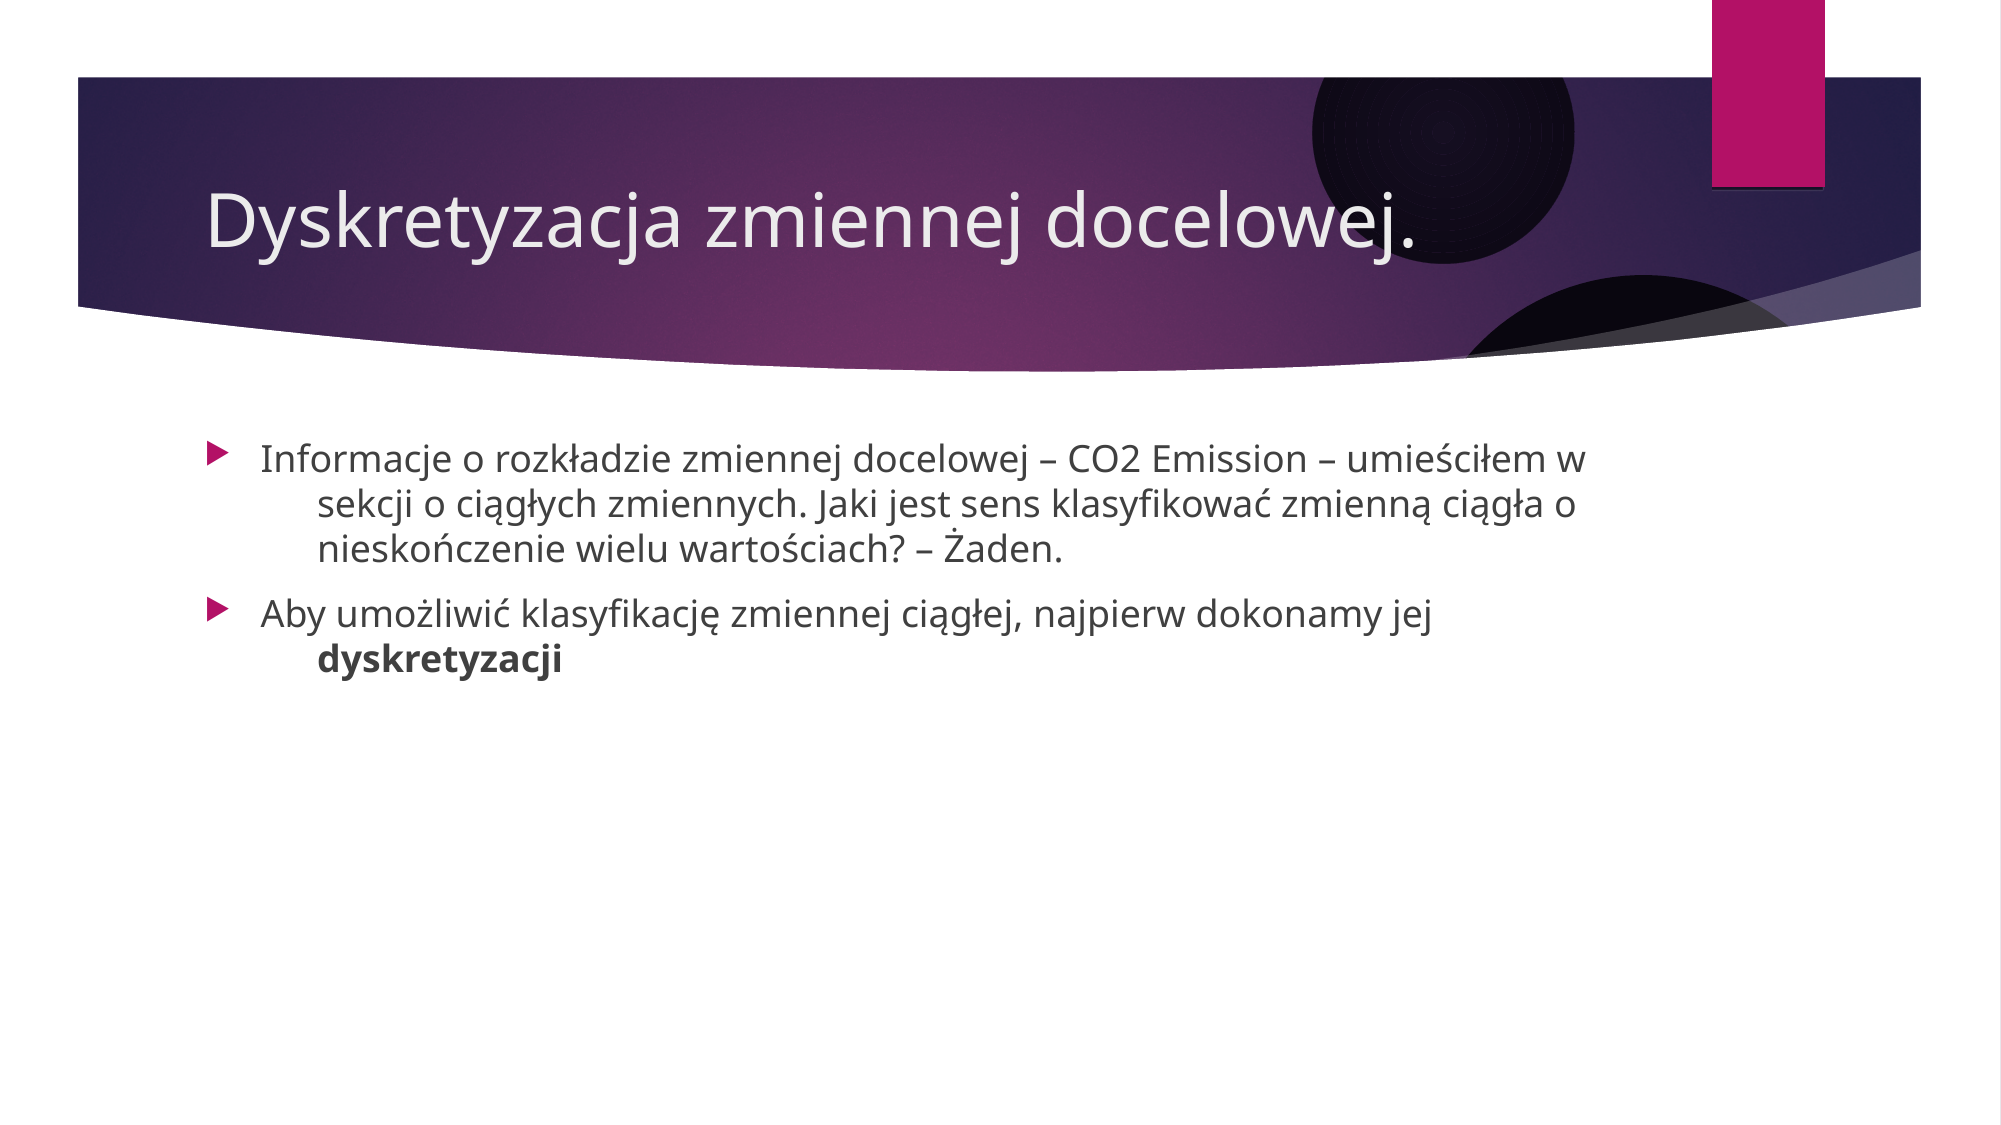

# Dyskretyzacja zmiennej docelowej.
Informacje o rozkładzie zmiennej docelowej – CO2 Emission – umieściłem w sekcji o ciągłych zmiennych. Jaki jest sens klasyfikować zmienną ciągła o nieskończenie wielu wartościach? – Żaden.
Aby umożliwić klasyfikację zmiennej ciągłej, najpierw dokonamy jej dyskretyzacji